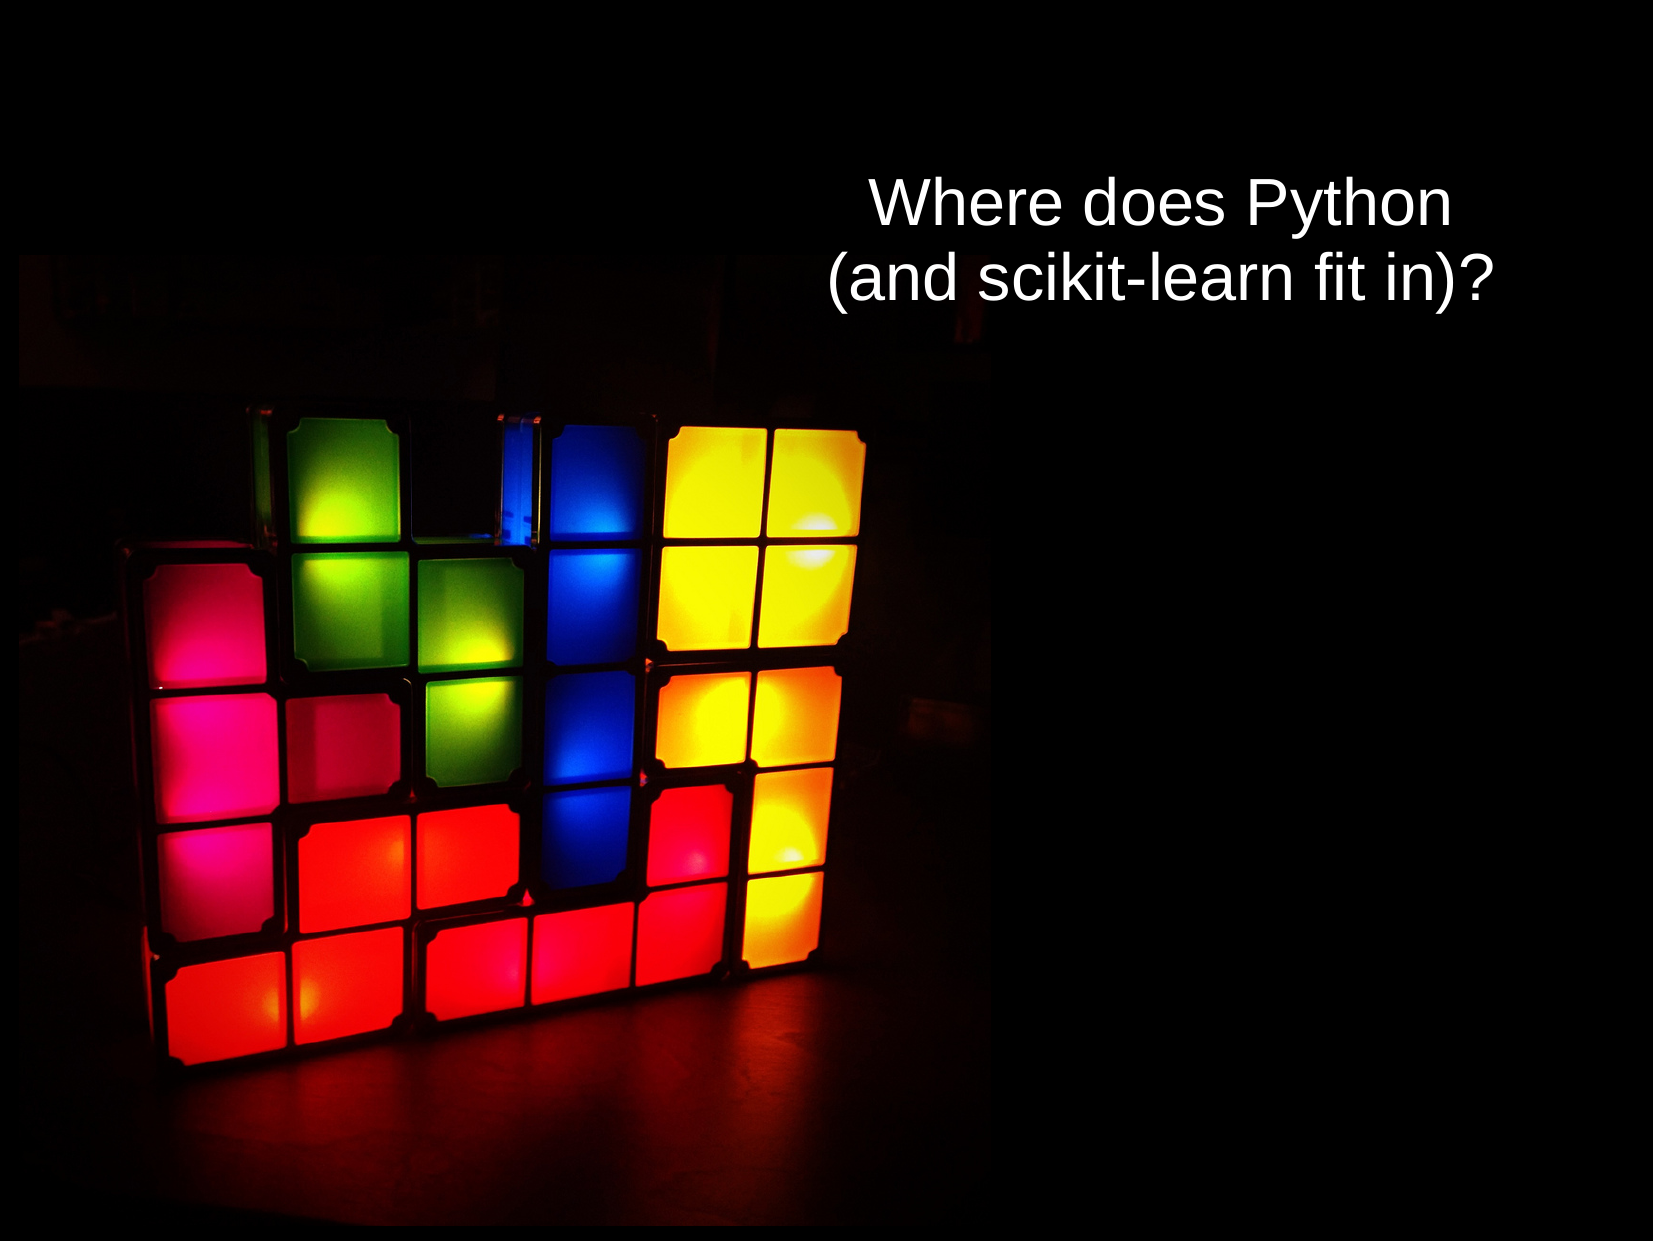

Where does Python
(and scikit-learn fit in)?
#